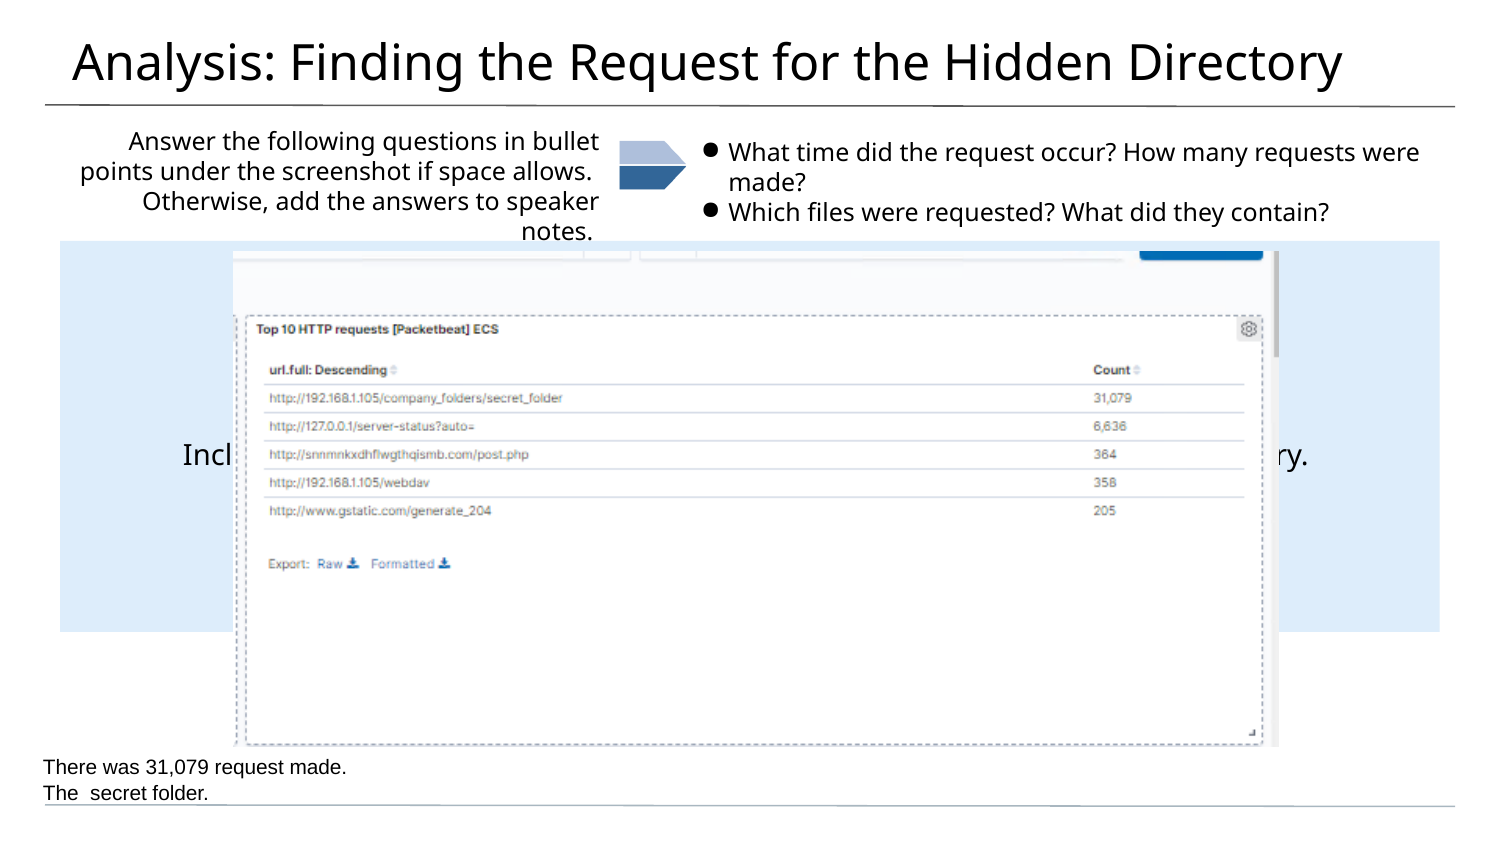

# Analysis: Finding the Request for the Hidden Directory
Answer the following questions in bullet points under the screenshot if space allows.
Otherwise, add the answers to speaker notes.
What time did the request occur? How many requests were made?
Which files were requested? What did they contain?
[Insert Here]
Include a screenshot of Kibana logs depicting the request for the hidden directory.
There was 31,079 request made.
The secret folder.